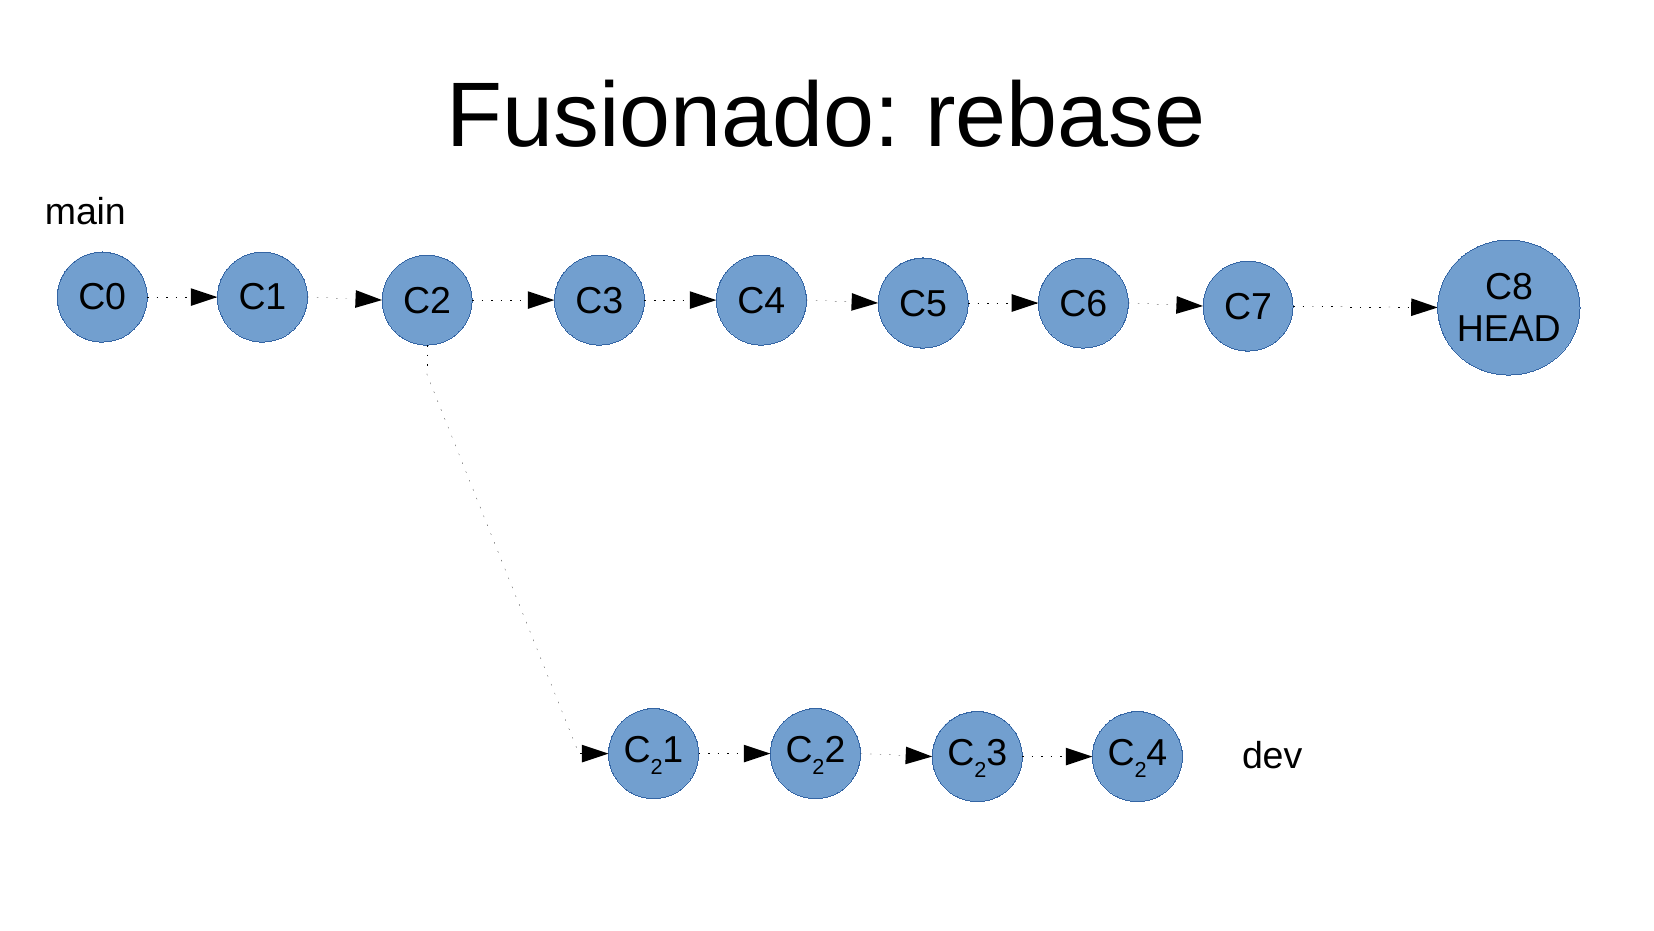

# Fusionado: rebase
main
C8
HEAD
C0
C0
C1
C2
C3
C4
C0
C5
C6
C7
C21
C22
C0
C23
C24
dev